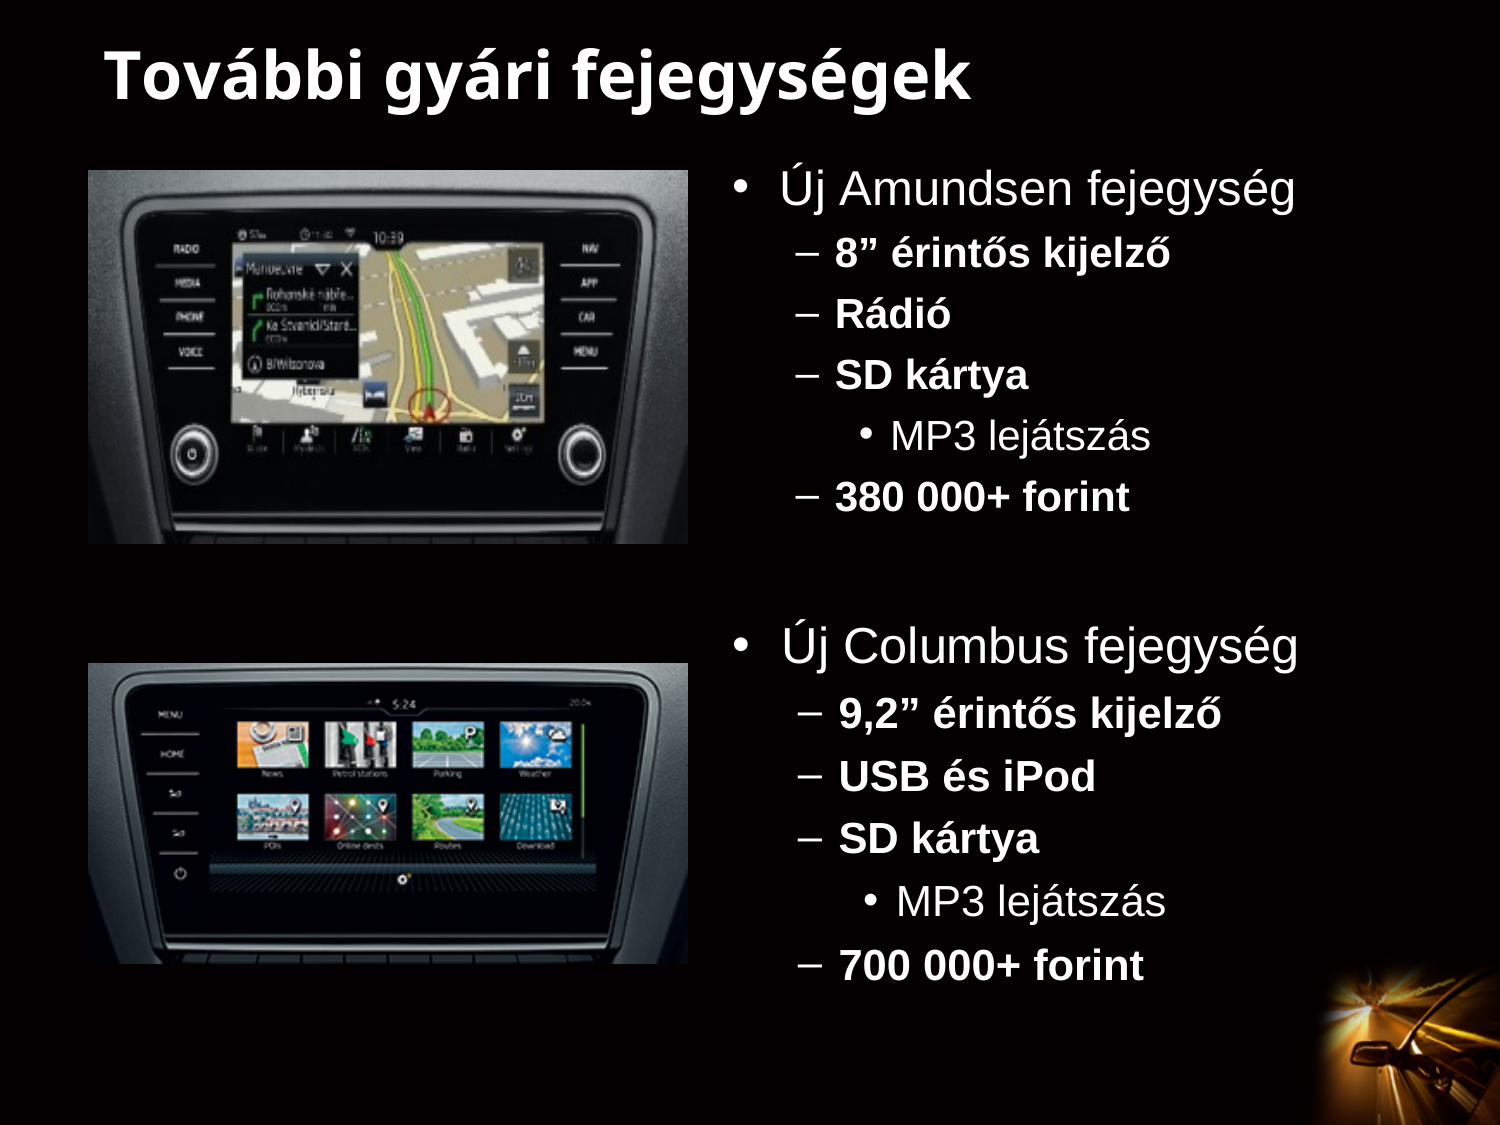

# További gyári fejegységek
Új Amundsen fejegység
8” érintős kijelző
Rádió
SD kártya
MP3 lejátszás
380 000+ forint
Új Columbus fejegység
9,2” érintős kijelző
USB és iPod
SD kártya
MP3 lejátszás
700 000+ forint